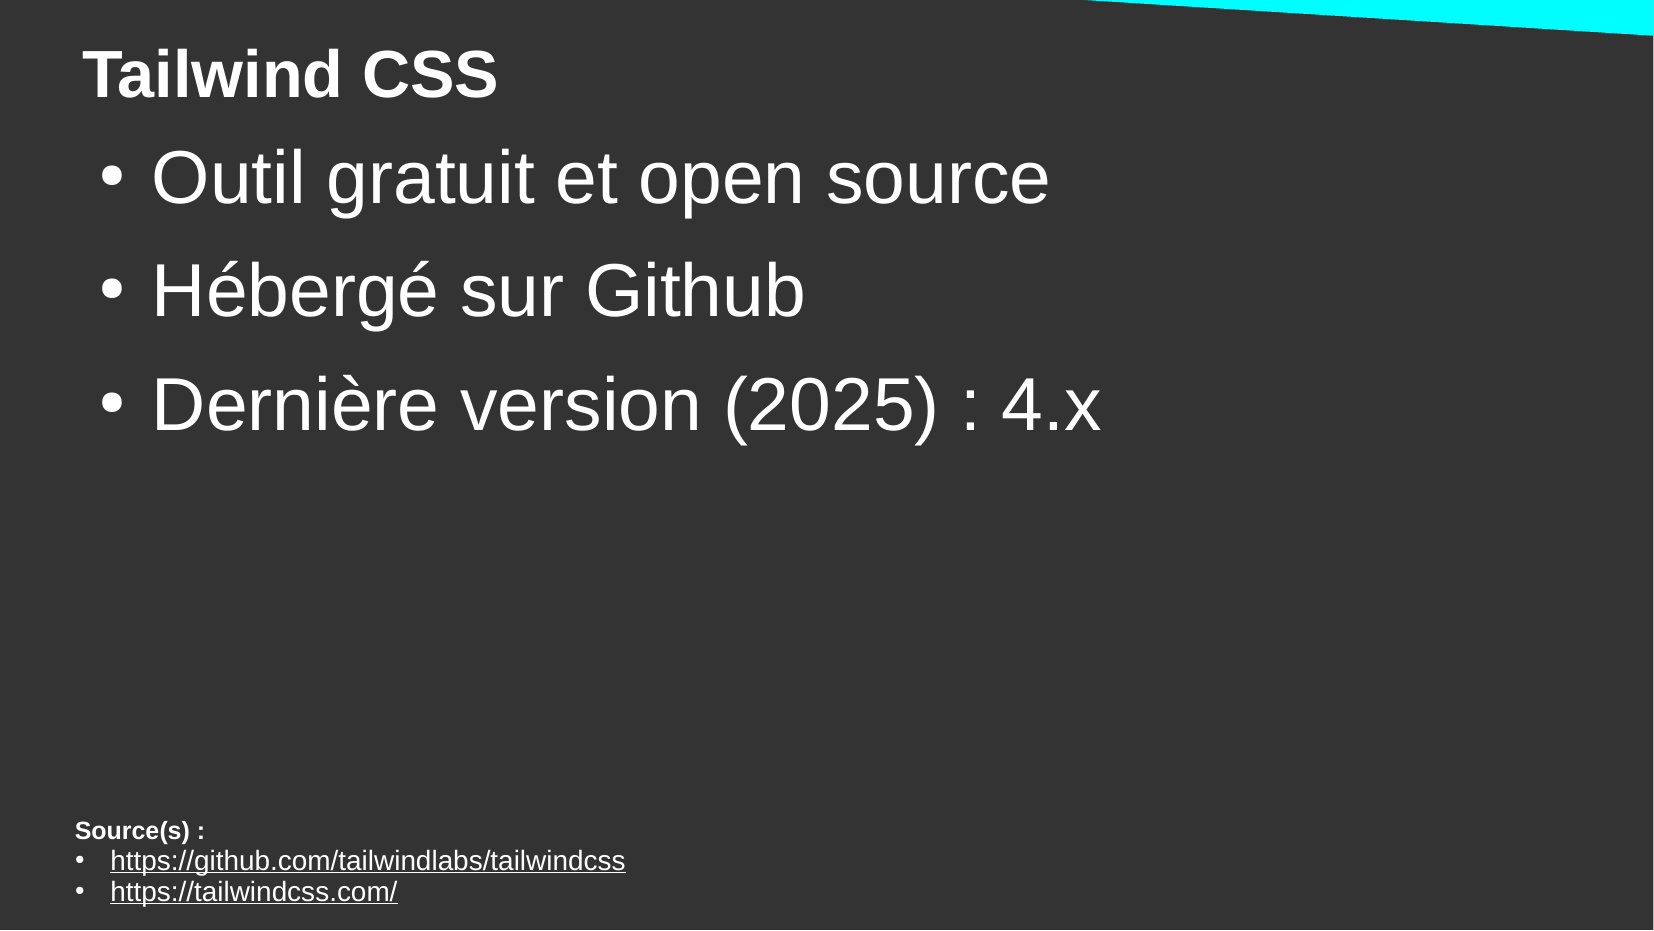

# Tailwind CSS
Outil gratuit et open source
Hébergé sur Github
Dernière version (2025) : 4.x
Source(s) :
https://github.com/tailwindlabs/tailwindcss
https://tailwindcss.com/